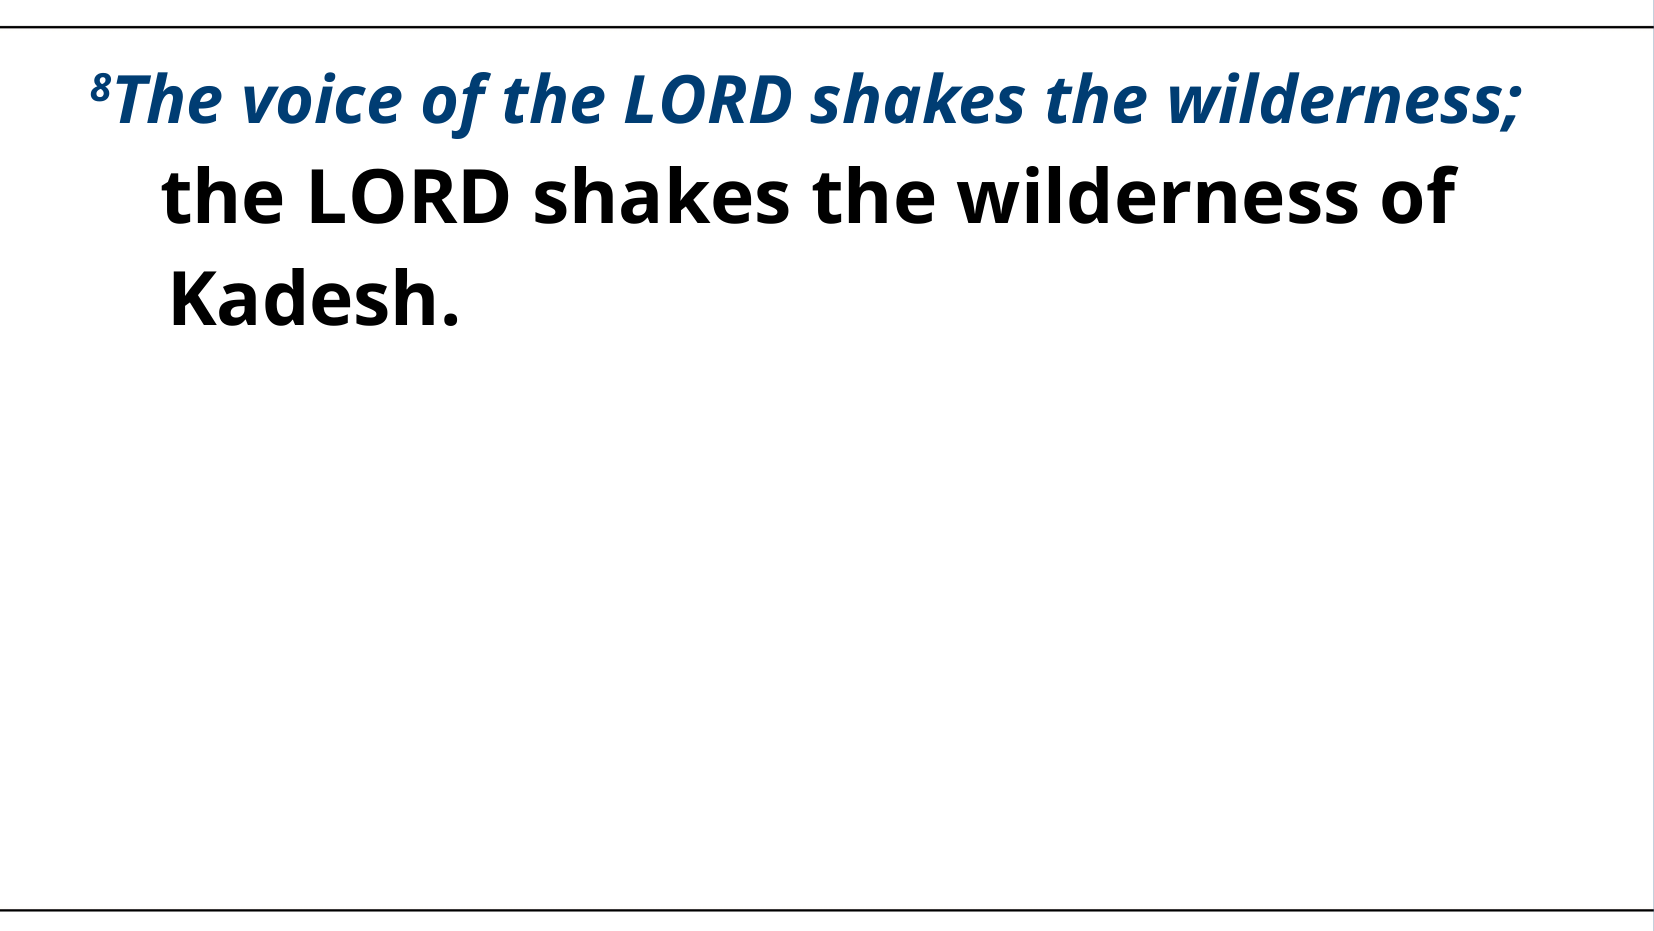

8The voice of the LORD shakes the wilderness;
 the LORD shakes the wilderness of
 Kadesh.